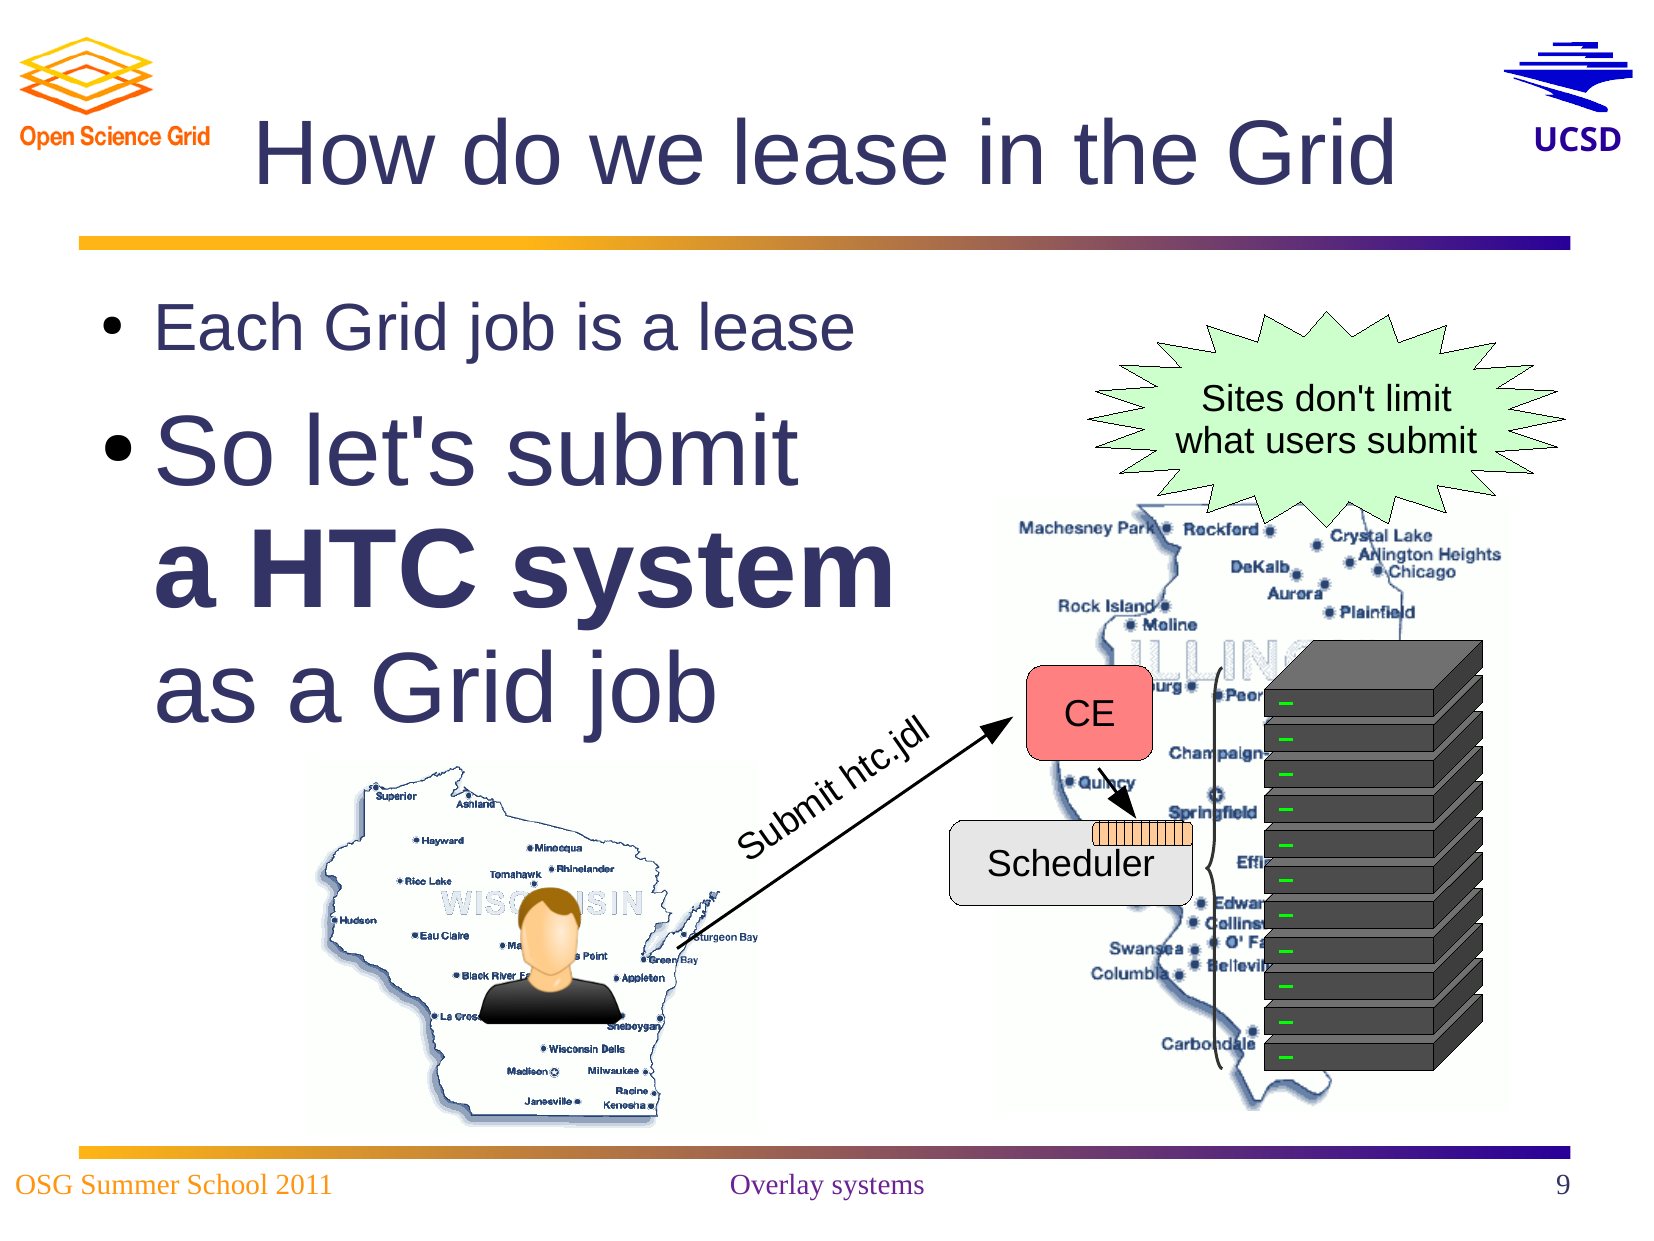

# How do we lease in the Grid
Each Grid job is a lease
So let's submit
a HTC system
as a Grid job
Sites don't limit
what users submit
CE
Submit htc.jdl
Scheduler
OSG Summer School 2011
Overlay systems
9